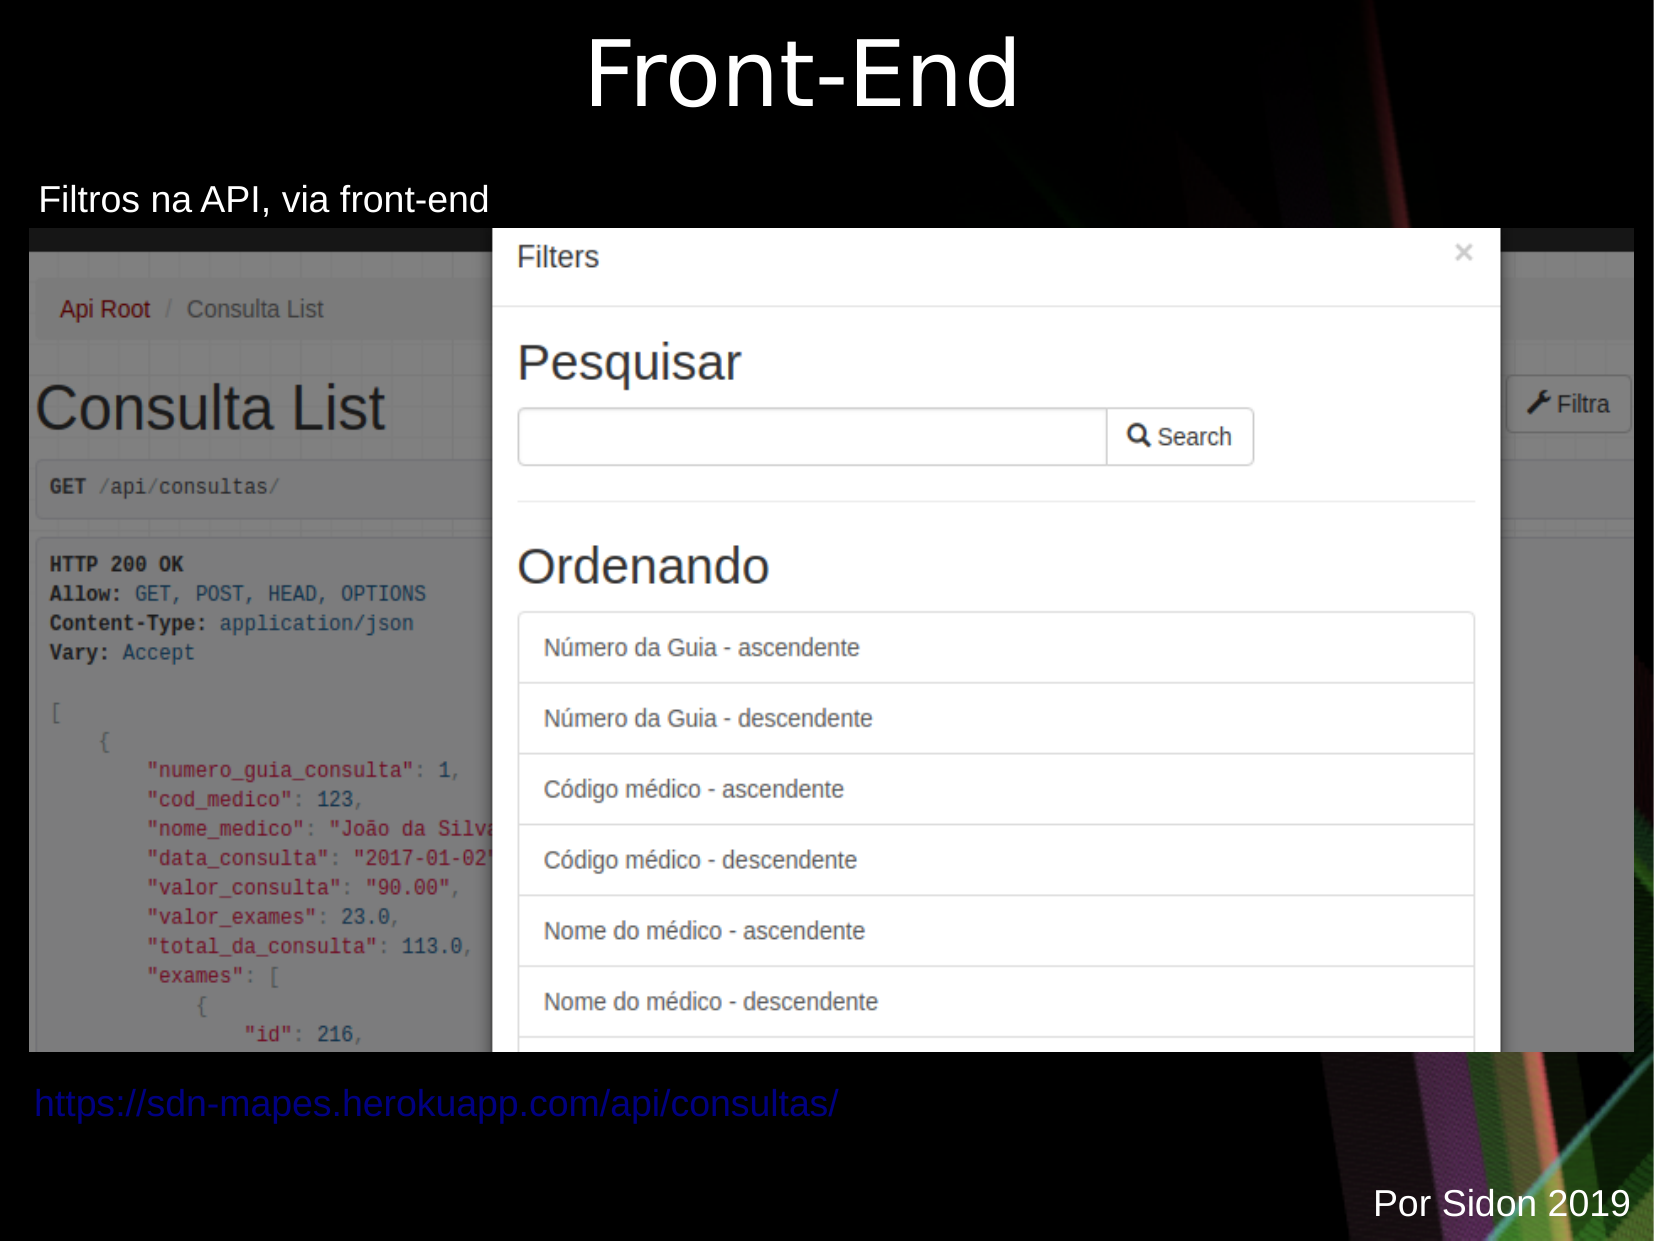

# Front-End
Filtros na API, via front-end
https://sdn-mapes.herokuapp.com/api/consultas/
Por Sidon 2019